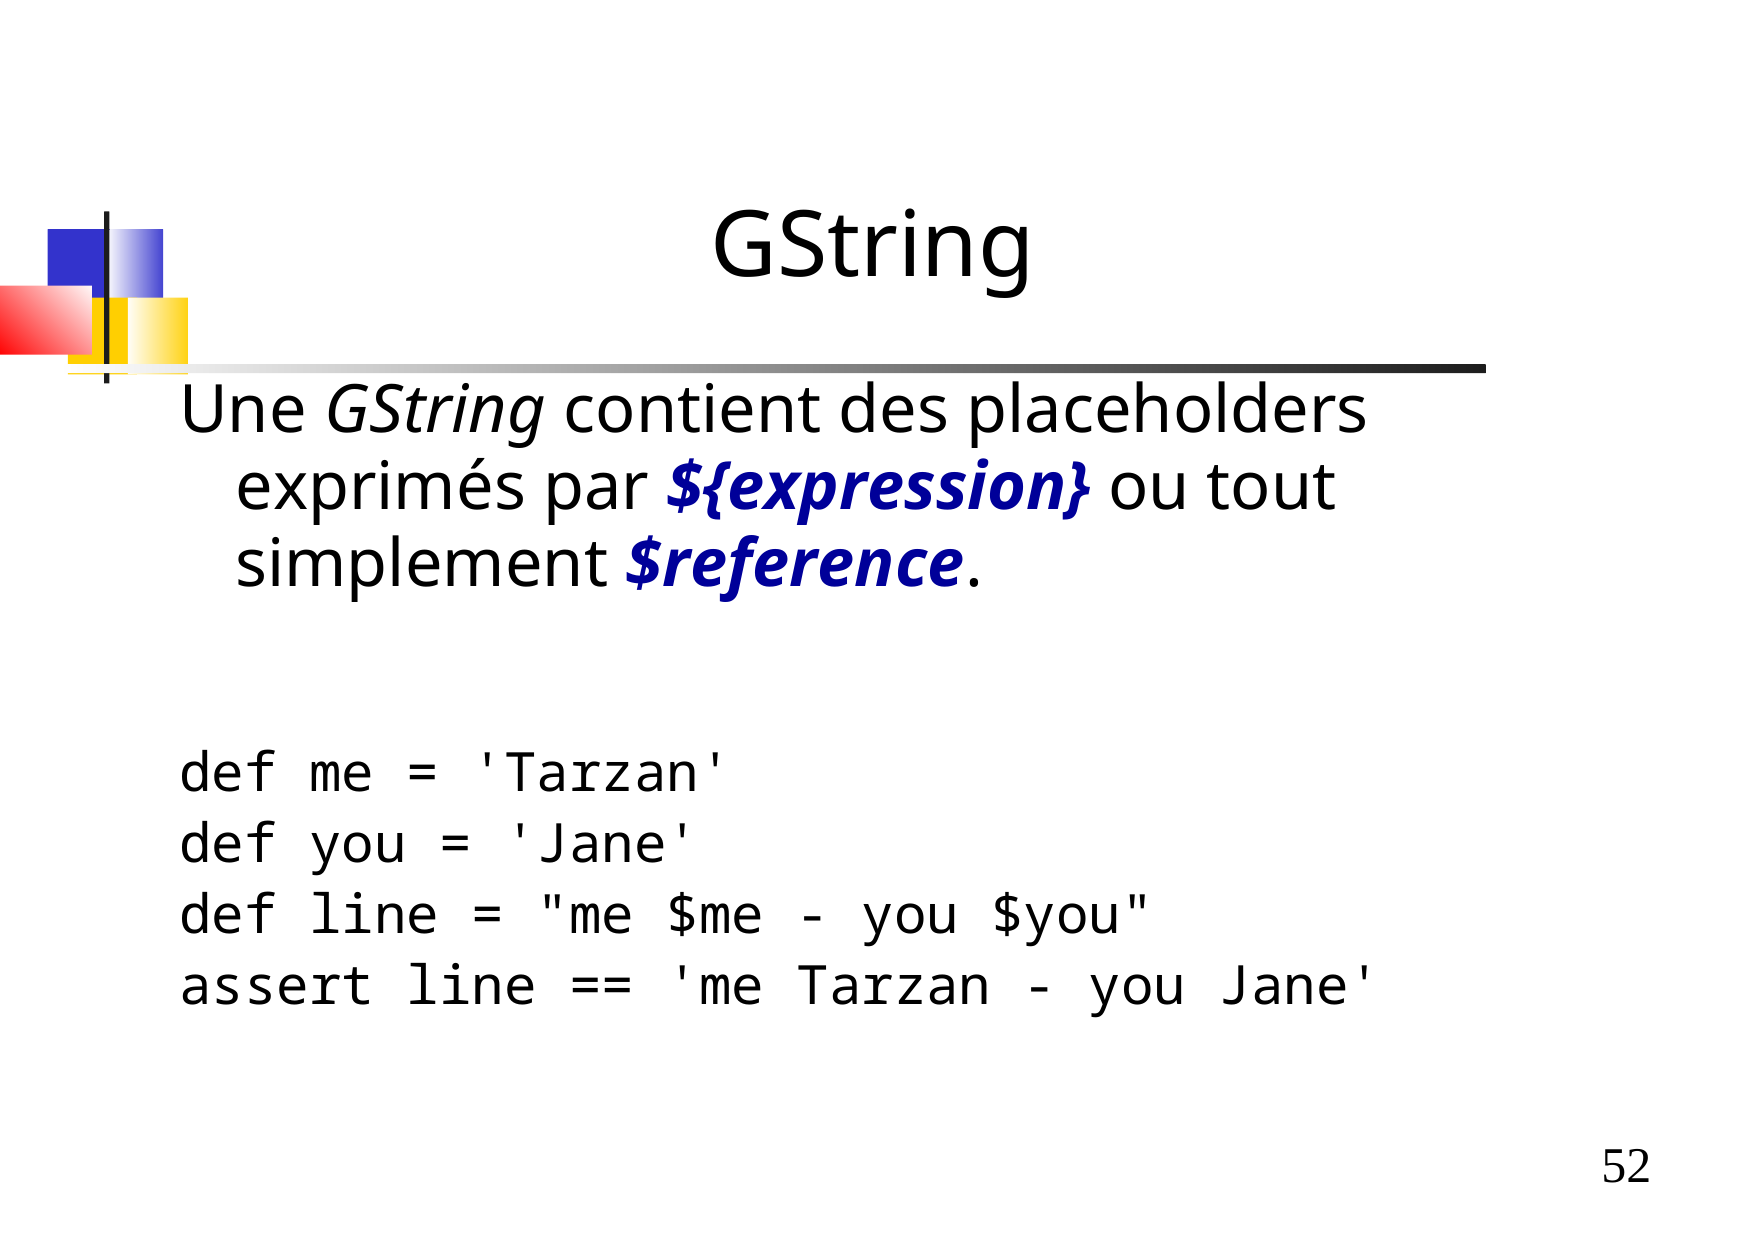

# GString
Une GString contient des placeholders exprimés par ${expression} ou tout simplement $reference.
def me = 'Tarzan'
def you = 'Jane'
def line = "me $me - you $you"
assert line == 'me Tarzan - you Jane'